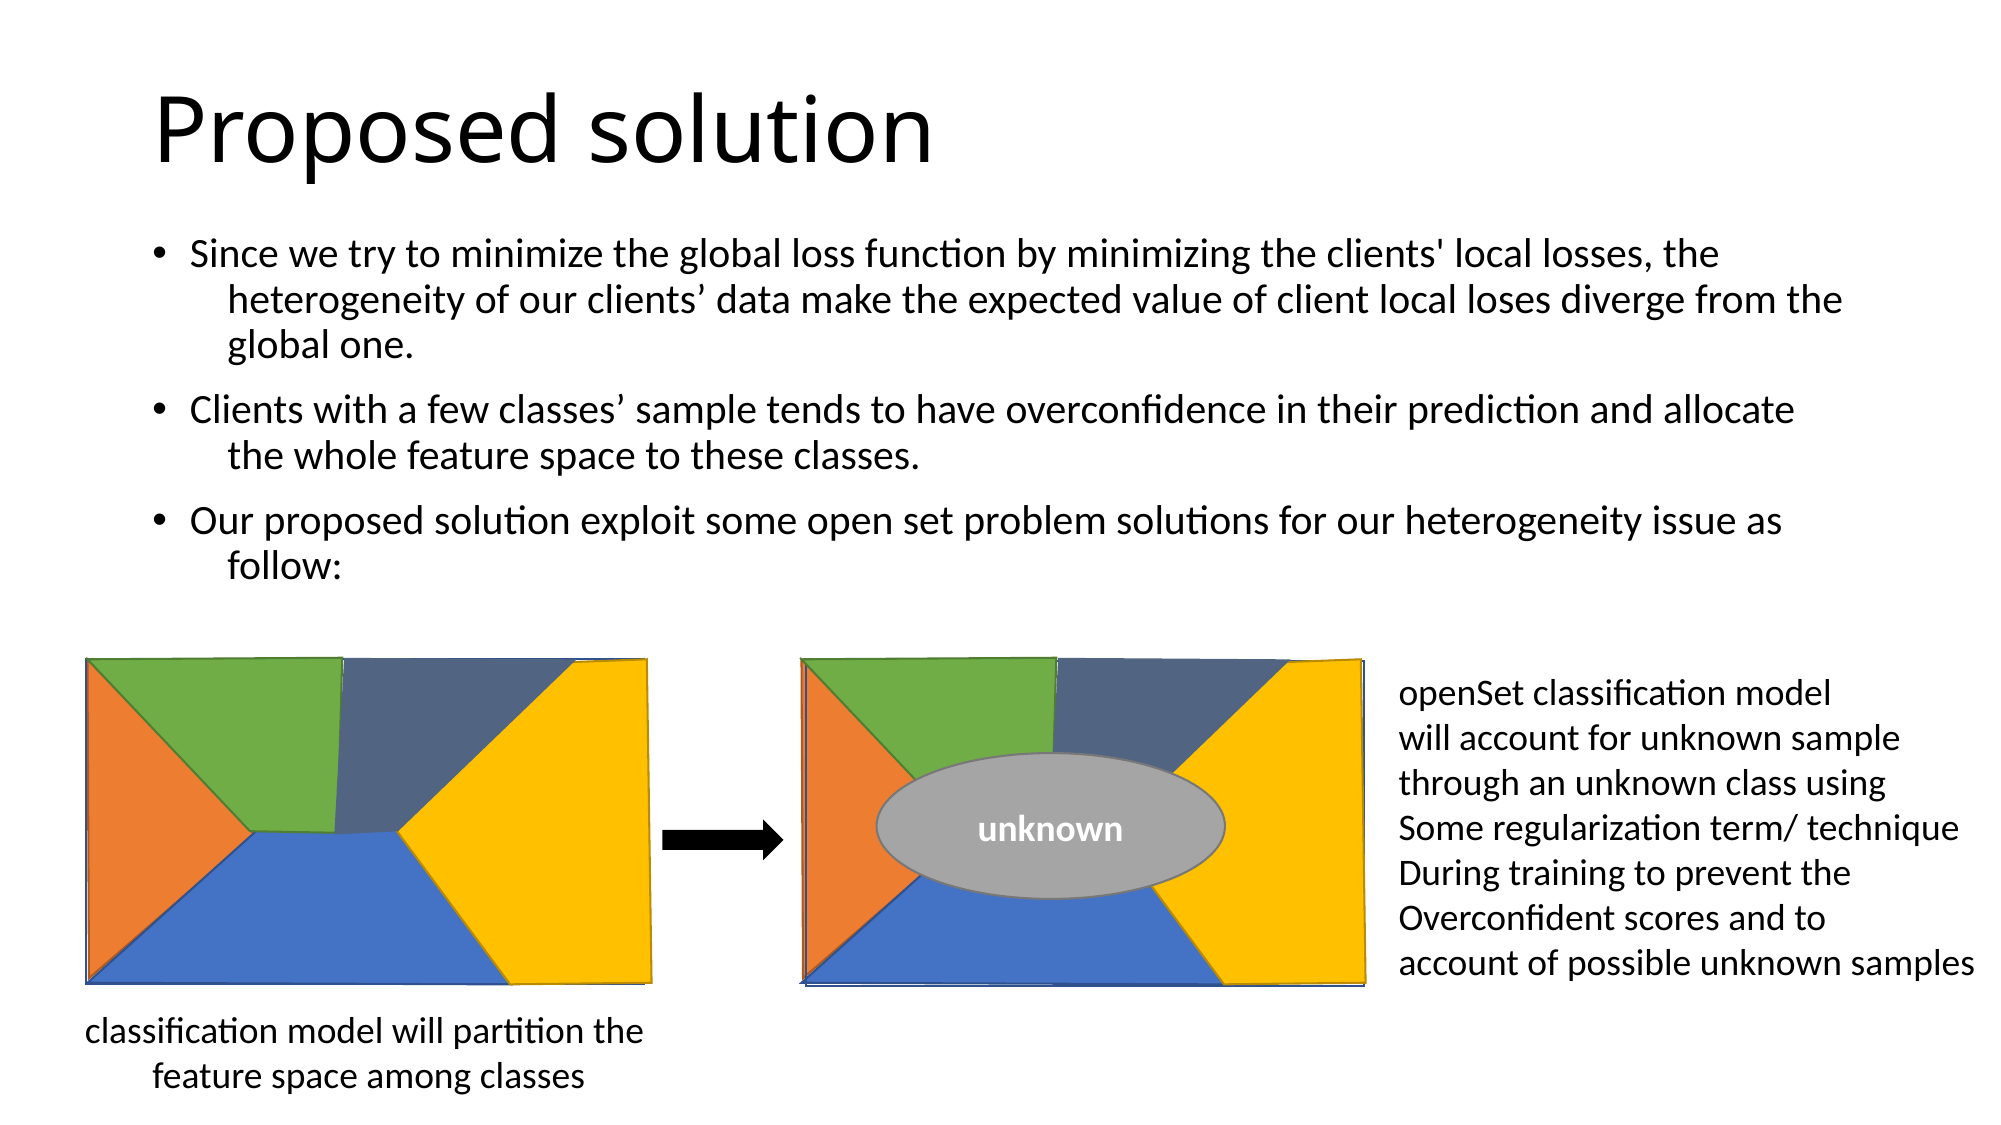

# Proposed solution
Since we try to minimize the global loss function by minimizing the clients' local losses, the heterogeneity of our clients’ data make the expected value of client local loses diverge from the global one.
Clients with a few classes’ sample tends to have overconfidence in their prediction and allocate the whole feature space to these classes.
Our proposed solution exploit some open set problem solutions for our heterogeneity issue as follow:
openSet classification model
will account for unknown sample
through an unknown class using
Some regularization term/ technique
During training to prevent the
Overconfident scores and to
account of possible unknown samples
unknown
classification model will partition the
 feature space among classes